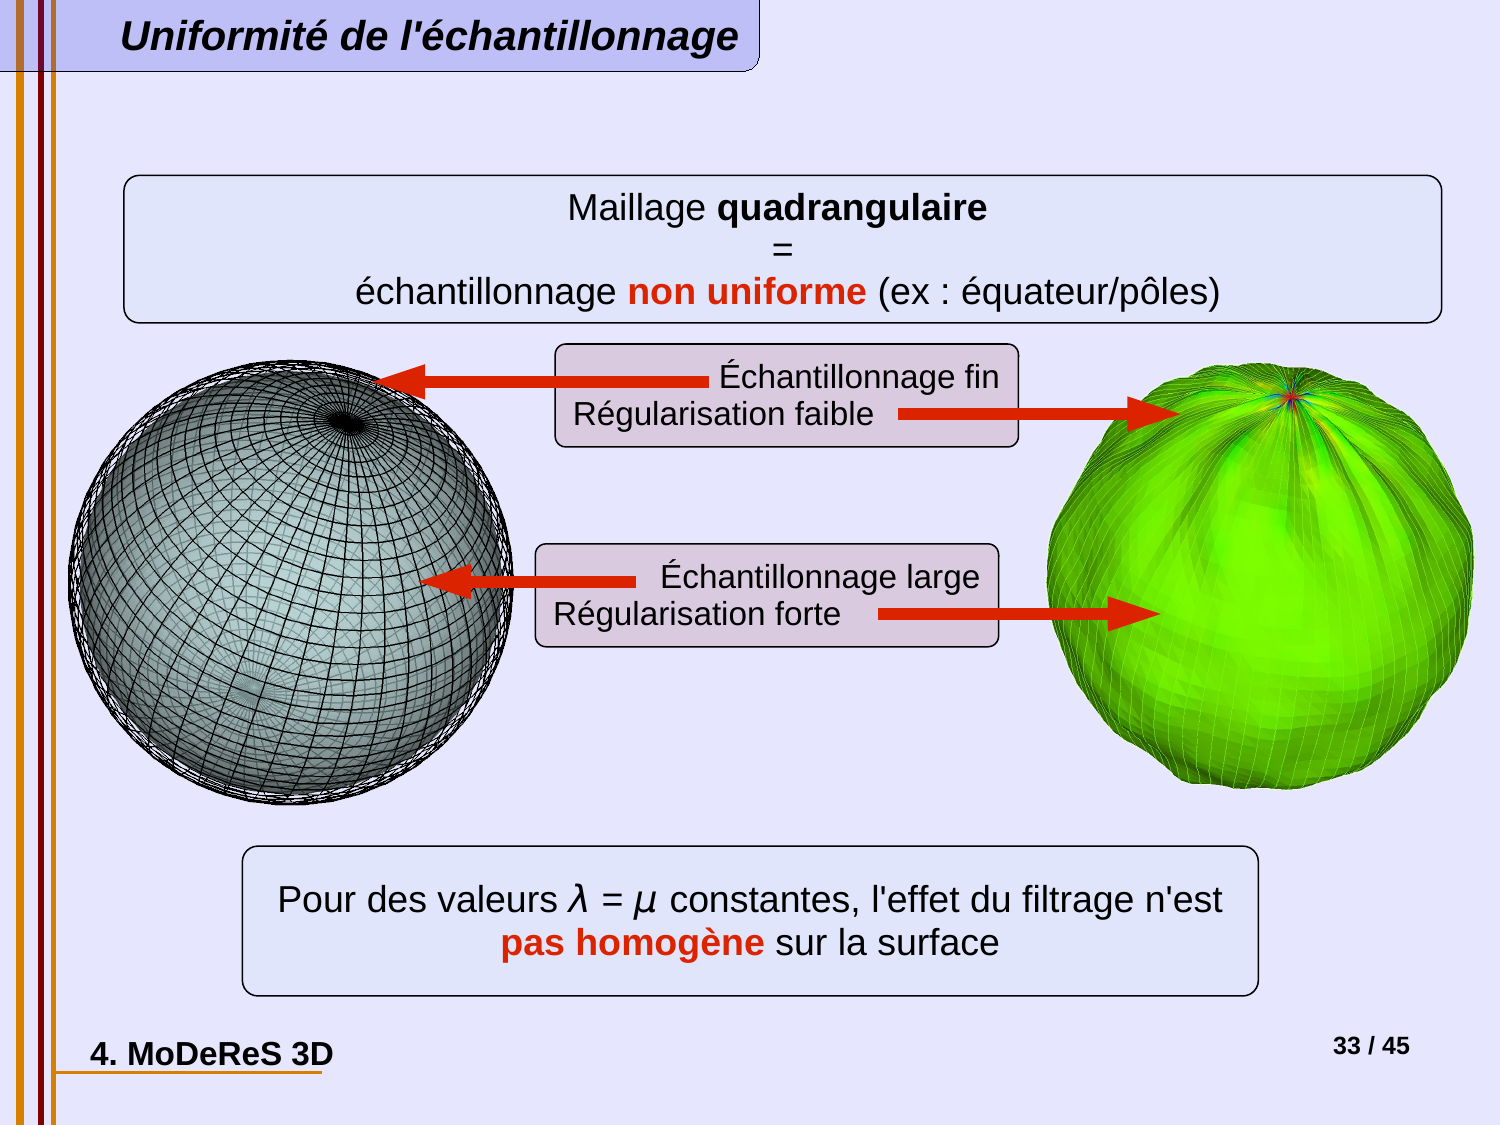

Uniformité de l'échantillonnage
Maillage quadrangulaire
=
 échantillonnage non uniforme (ex : équateur/pôles)
Échantillonnage fin
Régularisation faible
Échantillonnage large
Régularisation forte
Pour des valeurs λ = μ constantes, l'effet du filtrage n'est pas homogène sur la surface
33
# 4. MoDeReS 3D